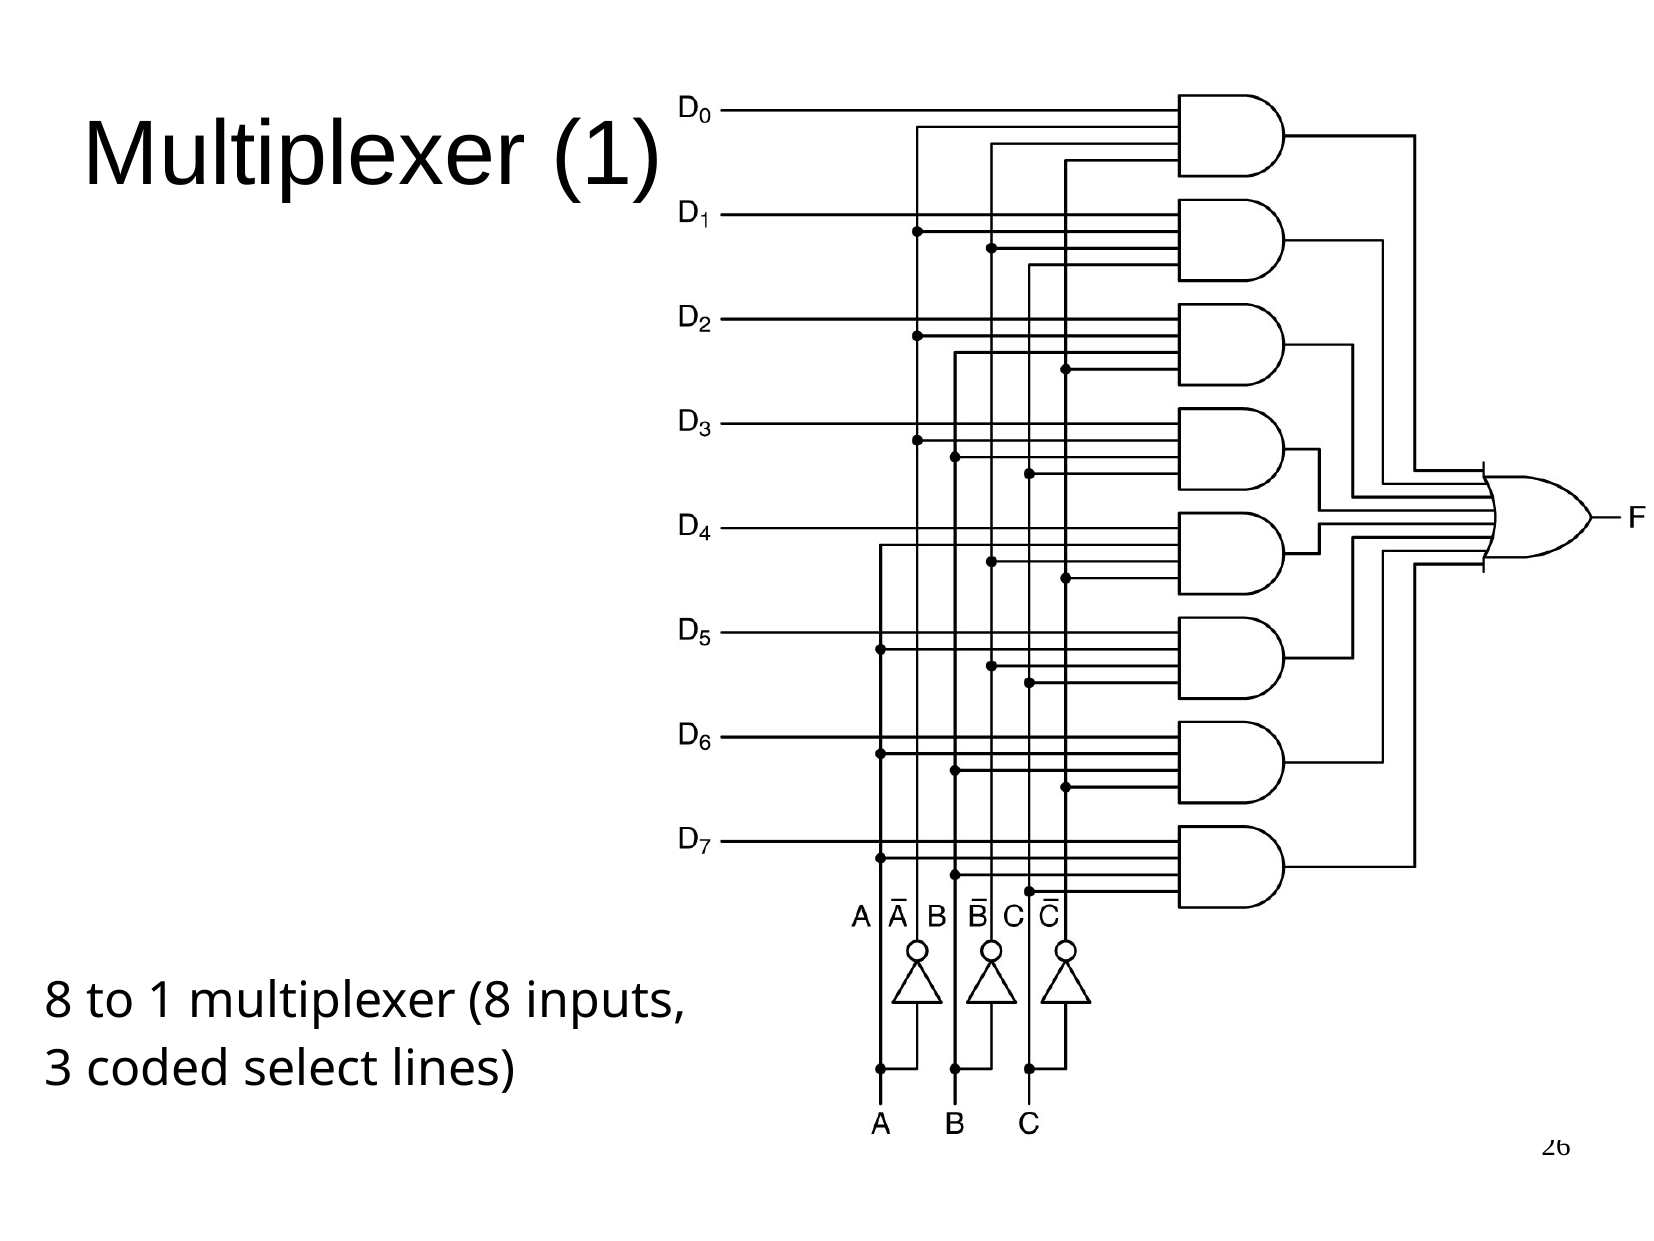

# Multiplexer (1)
8 to 1 multiplexer (8 inputs, 3 coded select lines)
26